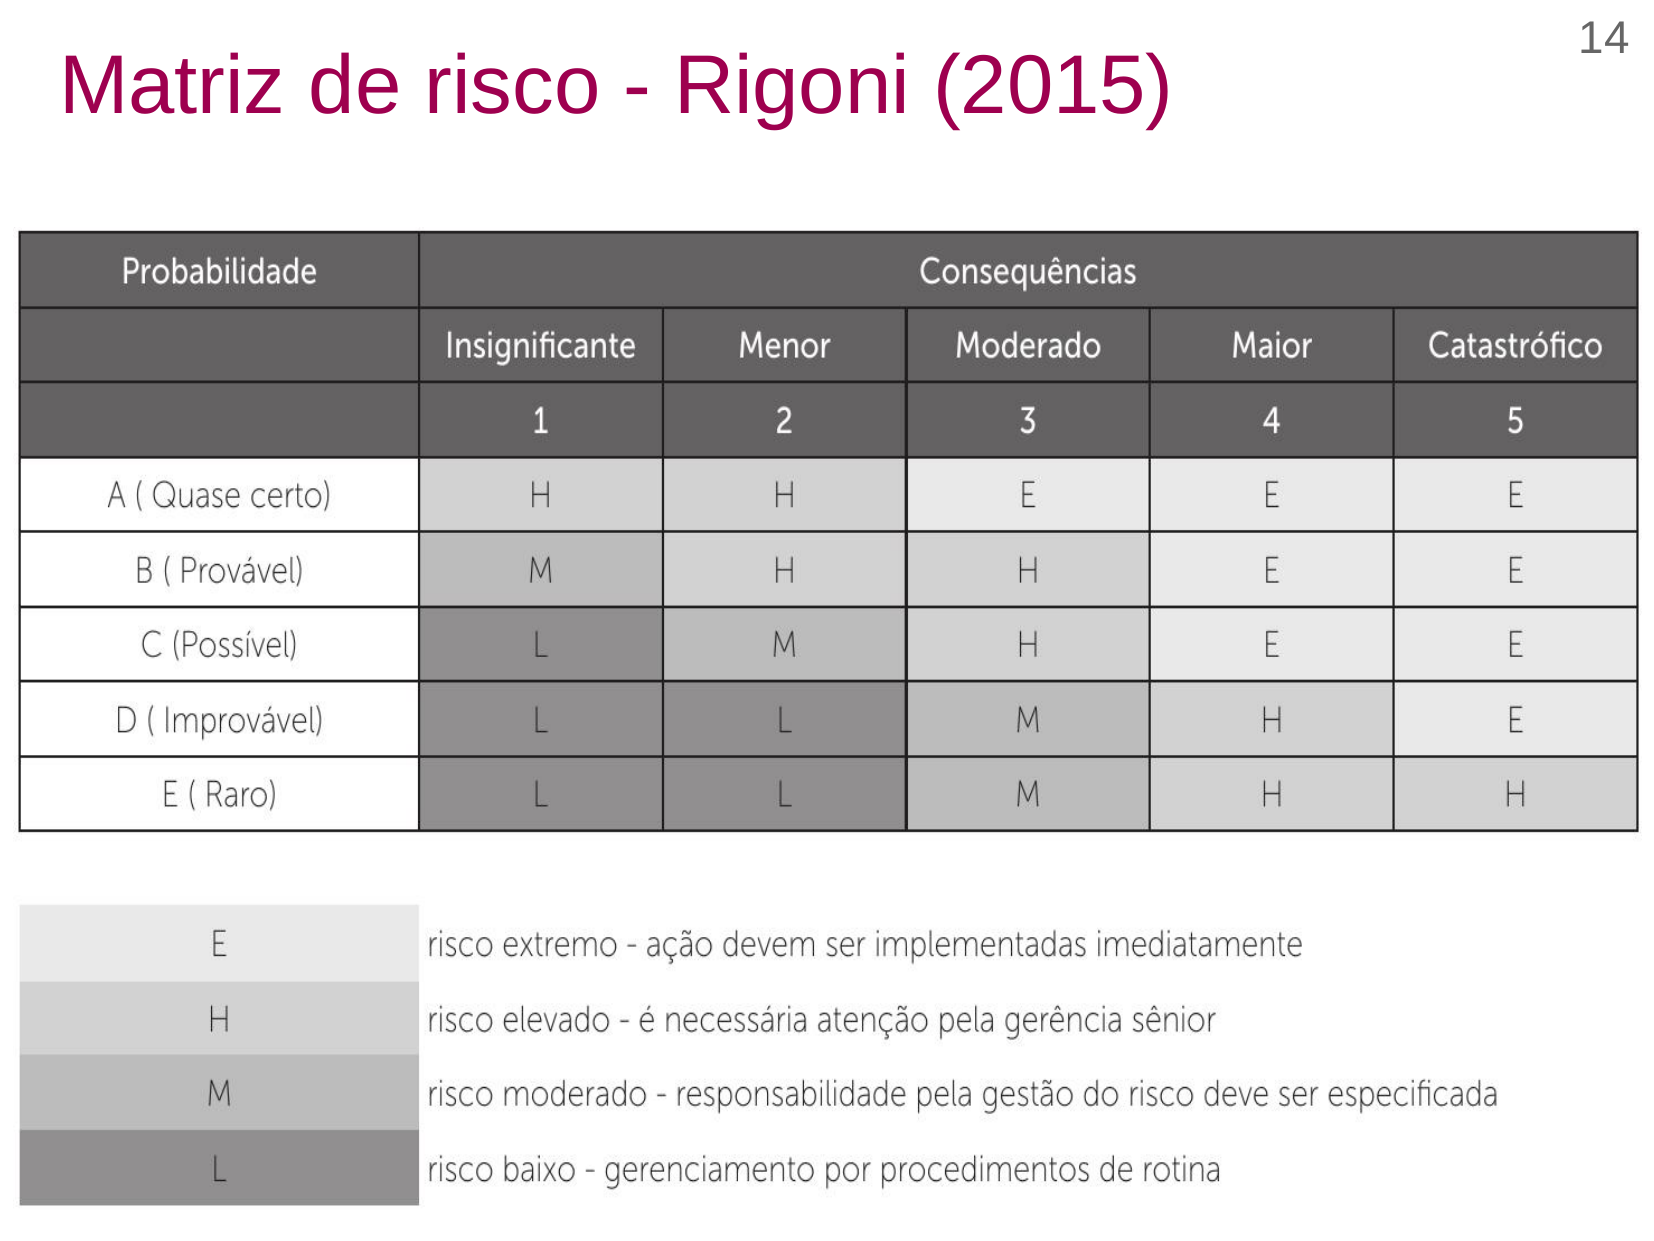

14
# Matriz de risco - Rigoni (2015)